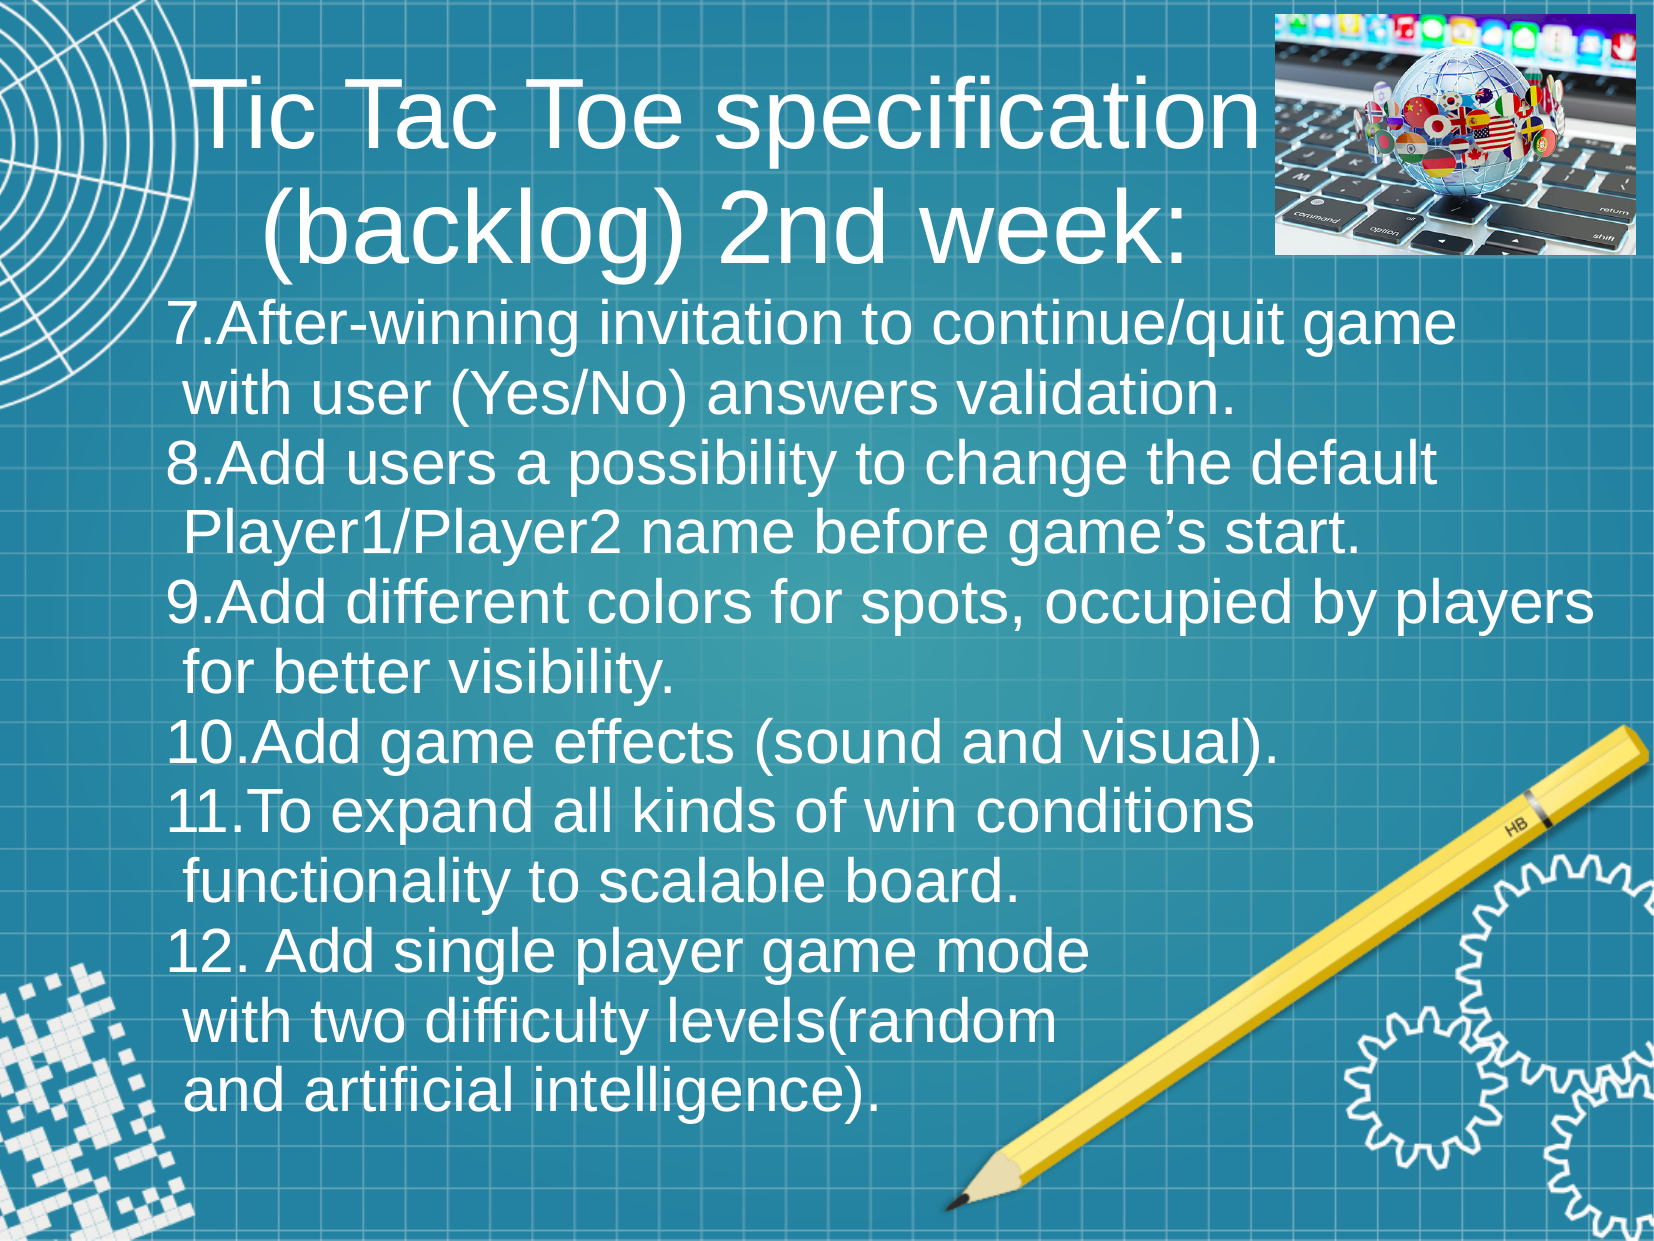

# Tic Tac Toe specification (backlog) 2nd week:
7.After-winning invitation to continue/quit game
 with user (Yes/No) answers validation.
8.Add users a possibility to change the default
 Player1/Player2 name before game’s start.
9.Add different colors for spots, occupied by players
 for better visibility.
10.Add game effects (sound and visual).
11.To expand all kinds of win conditions
 functionality to scalable board.
12. Add single player game mode
 with two difficulty levels(random
 and artificial intelligence).